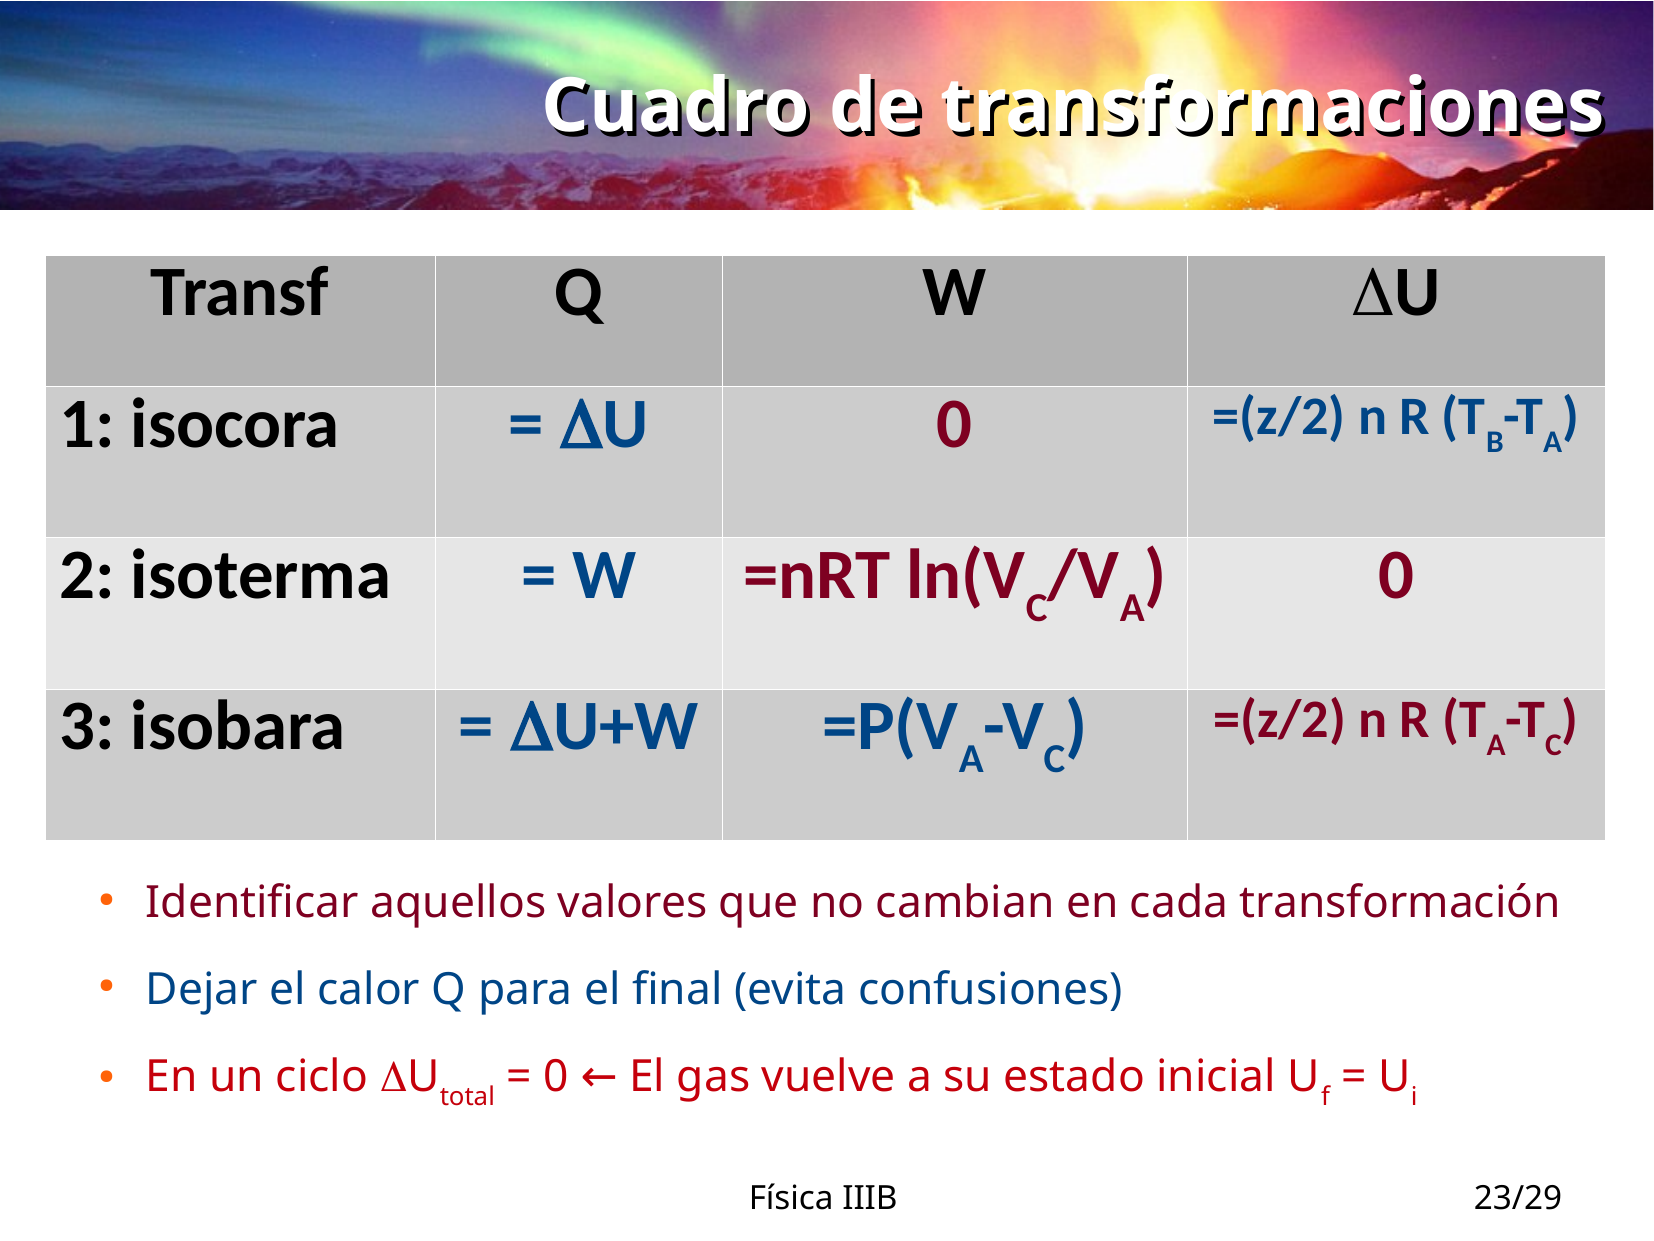

# Cuadro de transformaciones
| Transf | Q | W | DU |
| --- | --- | --- | --- |
| 1: isocora | = DU | 0 | =(z/2) n R (TB-TA) |
| 2: isoterma | = W | =nRT ln(VC/VA) | 0 |
| 3: isobara | = DU+W | =P(VA-VC) | =(z/2) n R (TA-TC) |
Identificar aquellos valores que no cambian en cada transformación
Dejar el calor Q para el final (evita confusiones)
En un ciclo DUtotal = 0 ← El gas vuelve a su estado inicial Uf = Ui
Física IIIB
23